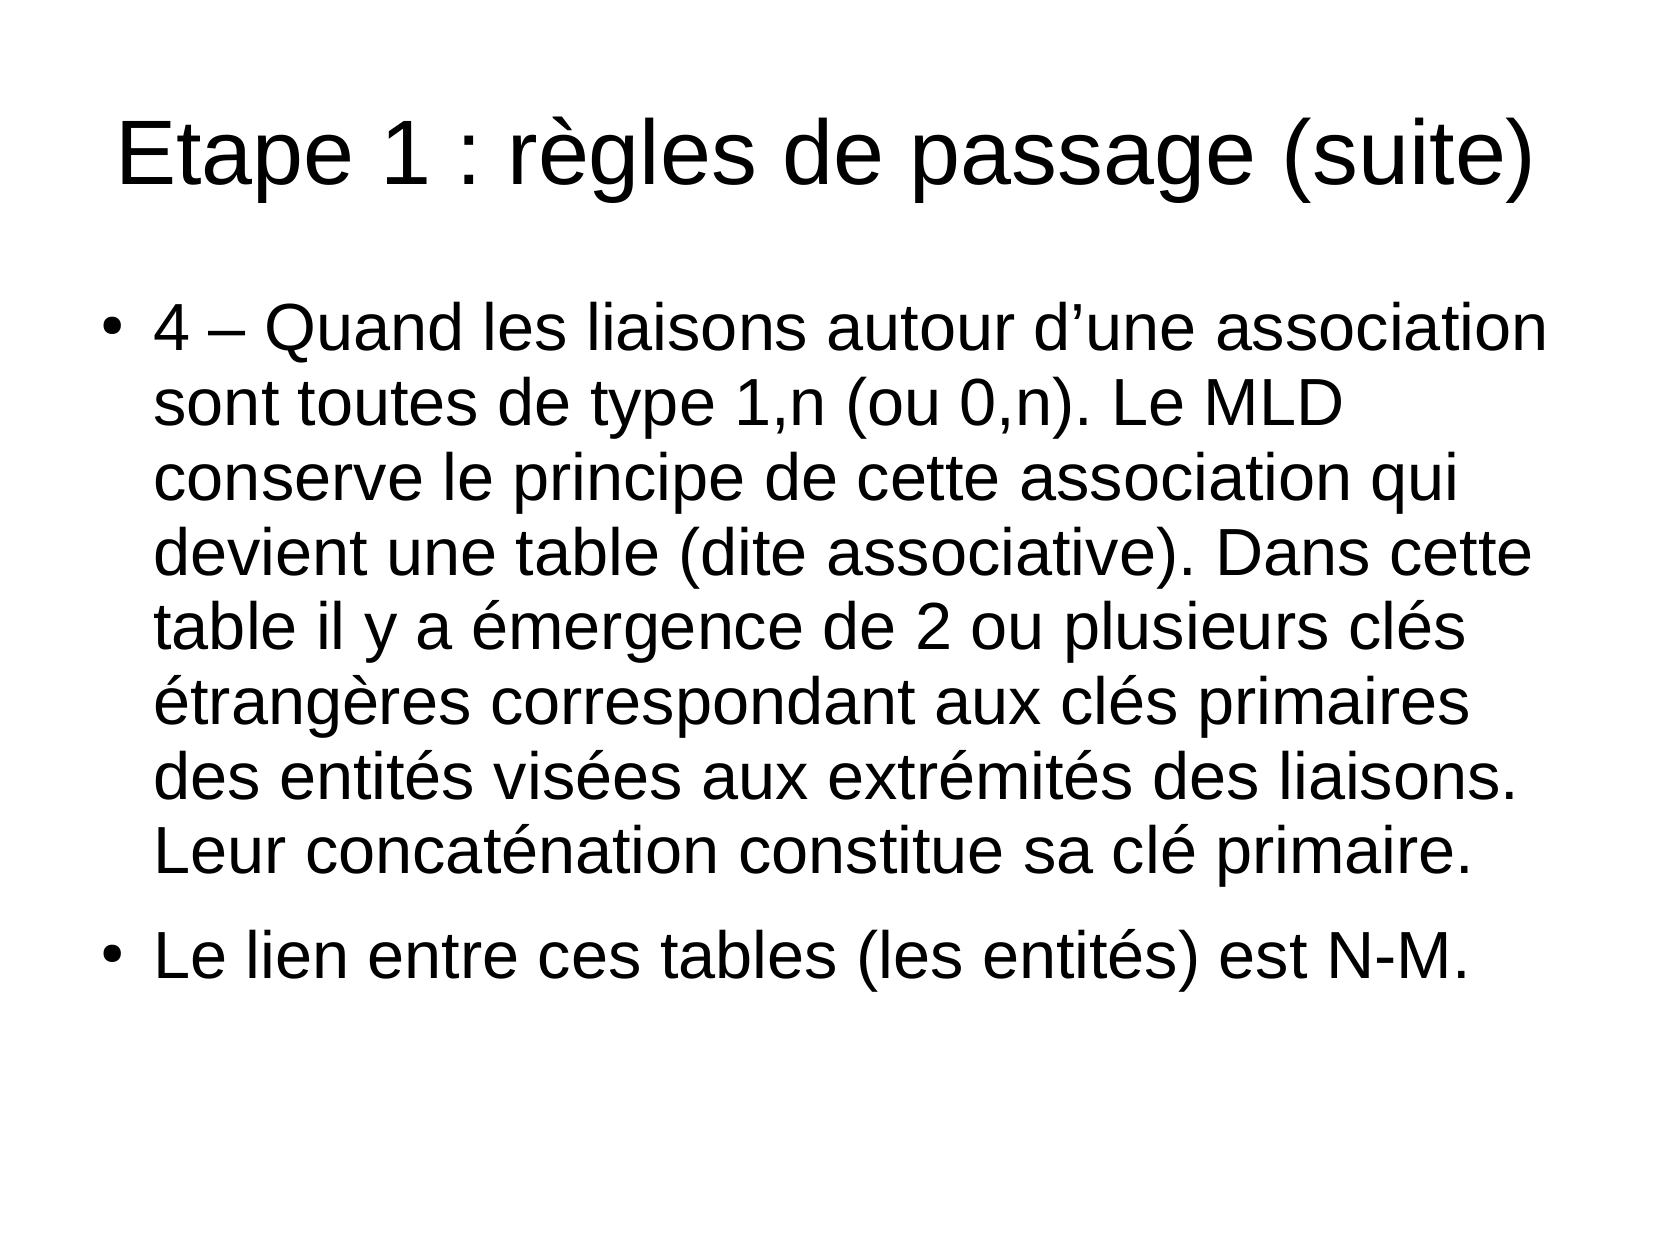

# Etape 1 : règles de passage (suite)
4 – Quand les liaisons autour d’une association sont toutes de type 1,n (ou 0,n). Le MLD conserve le principe de cette association qui devient une table (dite associative). Dans cette table il y a émergence de 2 ou plusieurs clés étrangères correspondant aux clés primaires des entités visées aux extrémités des liaisons. Leur concaténation constitue sa clé primaire.
Le lien entre ces tables (les entités) est N-M.